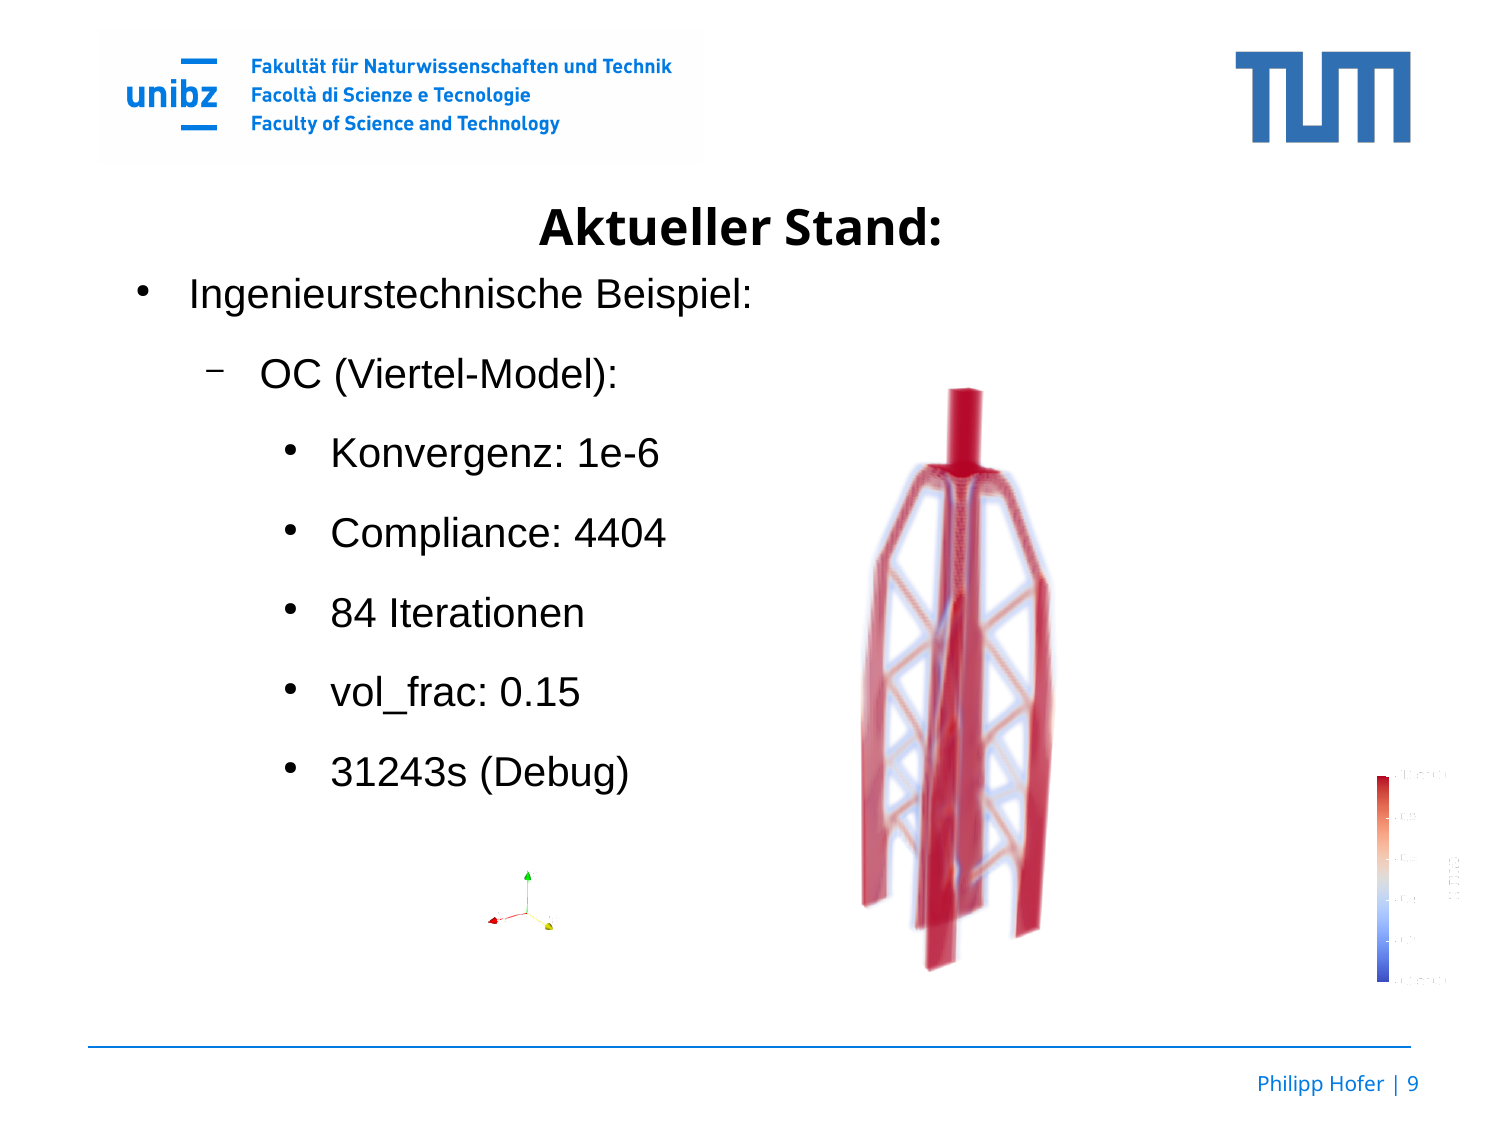

Aktueller Stand:
Ingenieurstechnische Beispiel:
OC (Viertel-Model):
Konvergenz: 1e-6
Compliance: 4404
84 Iterationen
vol_frac: 0.15
31243s (Debug)